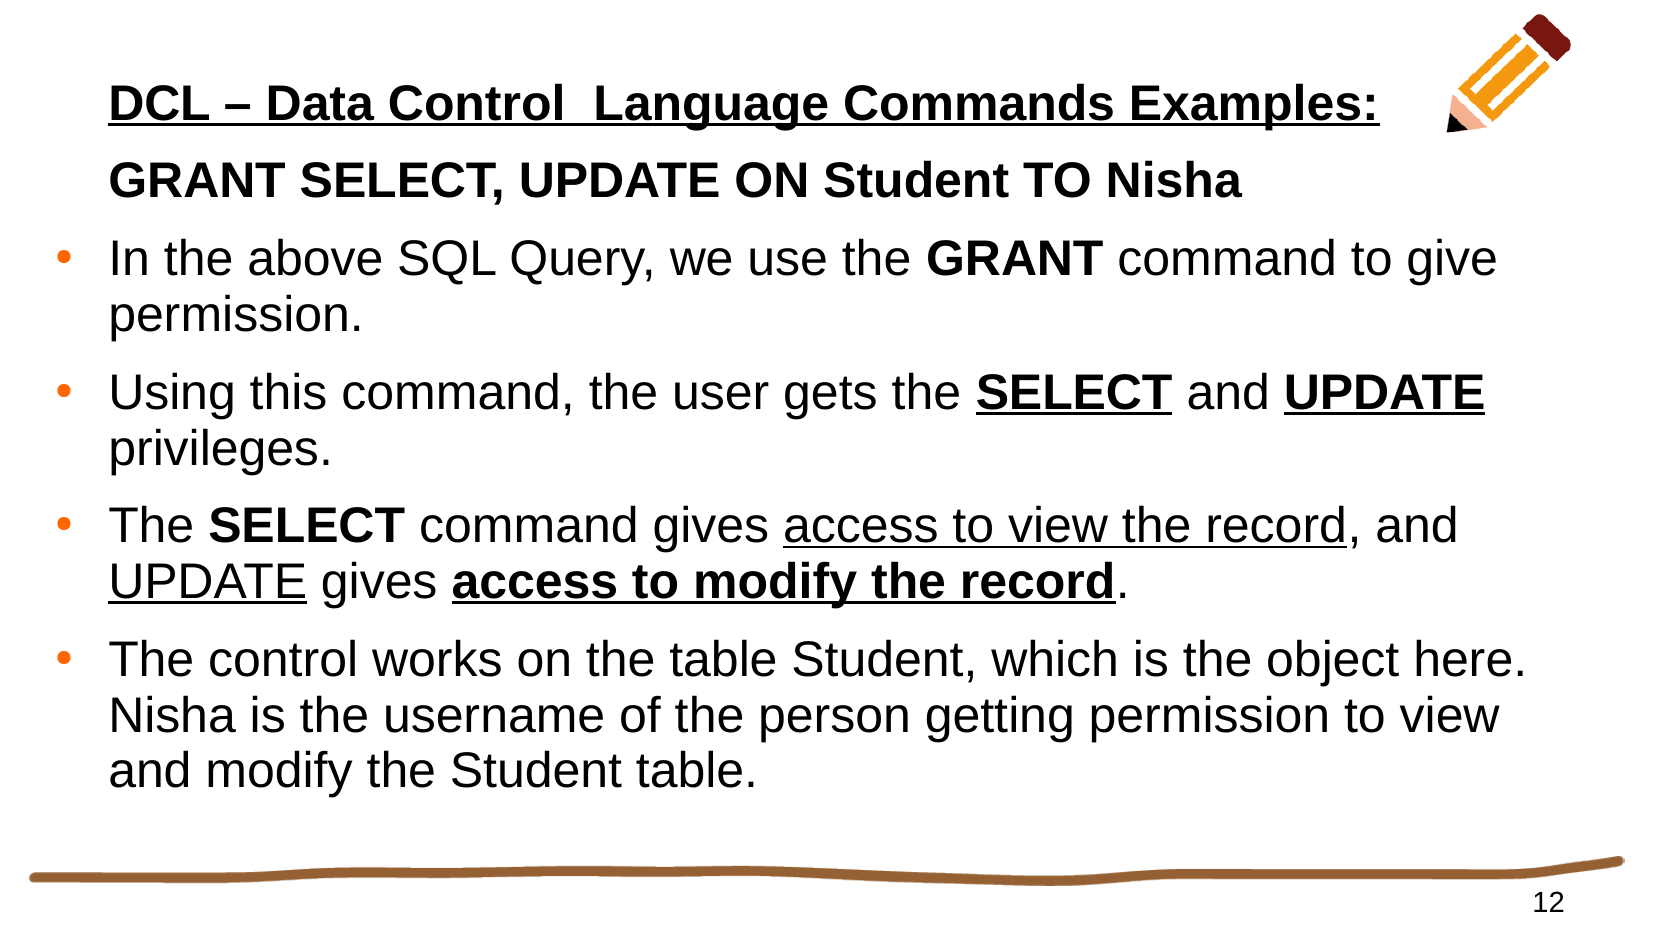

# DCL – Data Control Language Commands Examples:
GRANT SELECT, UPDATE ON Student TO Nisha
In the above SQL Query, we use the GRANT command to give permission.
Using this command, the user gets the SELECT and UPDATE privileges.
The SELECT command gives access to view the record, and UPDATE gives access to modify the record.
The control works on the table Student, which is the object here. Nisha is the username of the person getting permission to view and modify the Student table.
12